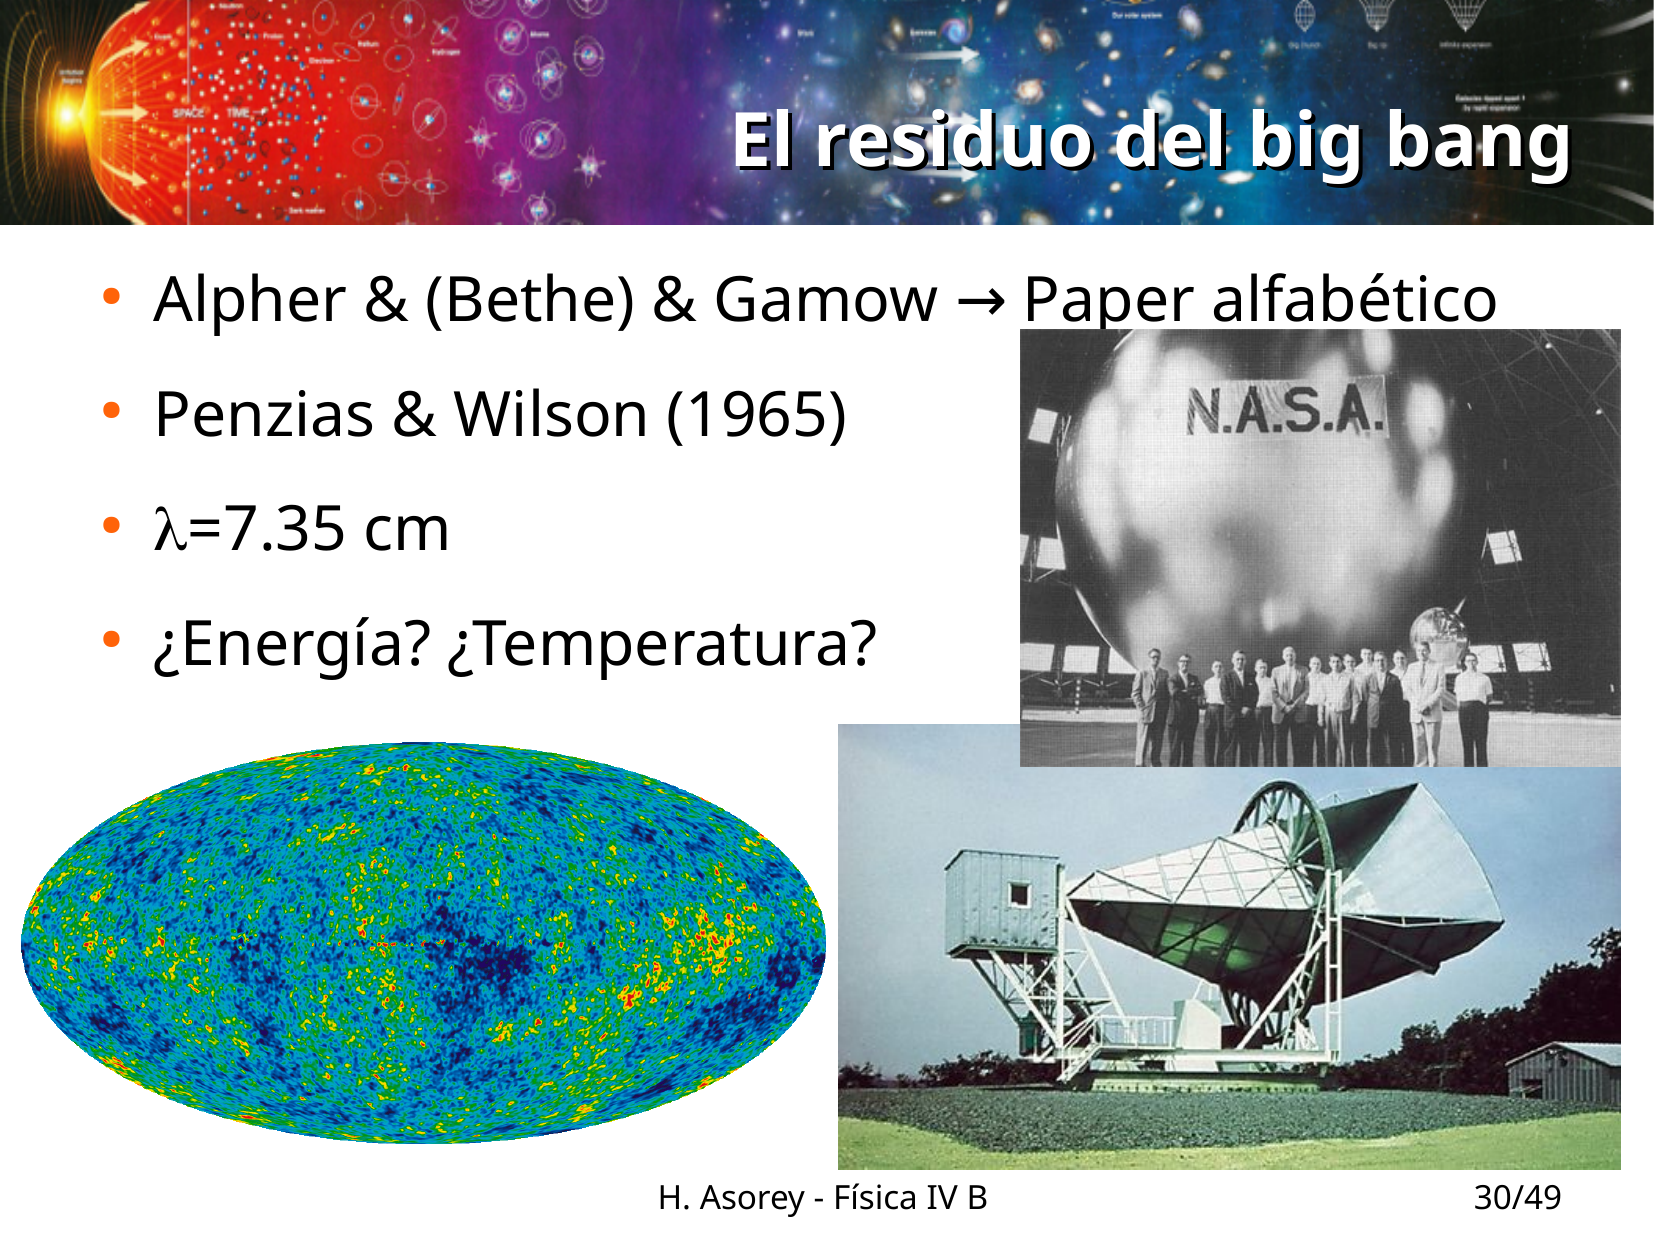

# El residuo del big bang
Alpher & (Bethe) & Gamow → Paper alfabético
Penzias & Wilson (1965)
l=7.35 cm
¿Energía? ¿Temperatura?
H. Asorey - Física IV B
30